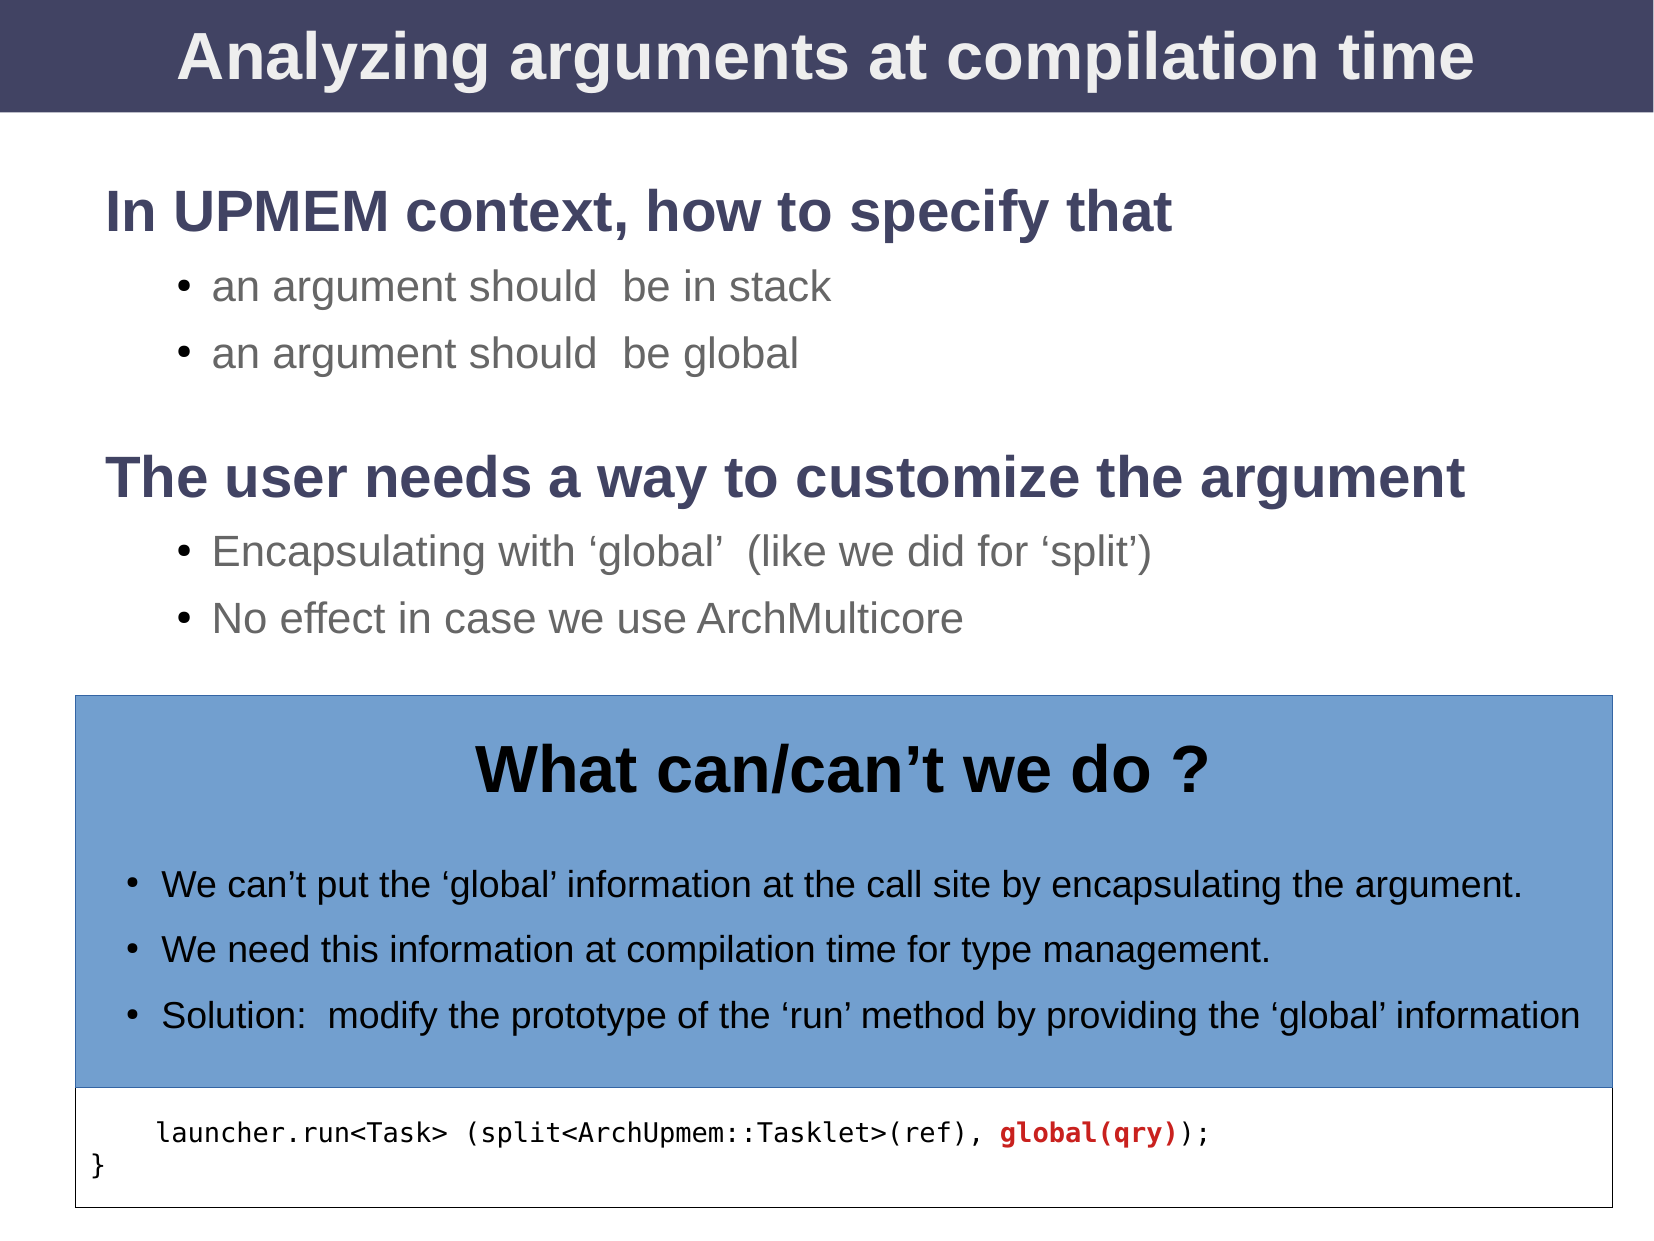

Analyzing arguments at compilation time
In UPMEM context, how to specify that
an argument should be in stack
an argument should be global
The user needs a way to customize the argument
Encapsulating with ‘global’ (like we did for ‘split’)
No effect in case we use ArchMulticore
template<class ARCH>
struct Task
{
 USING(ARCH);
 static auto run (int tuid, const vector<uint32_t>& ref, const vector<uint32_t>& qry) {}
};
int main()
{
 vector<uint32_t> ref, qry; // we suppose that ref and qry will be filled
 Launcher<ArchUpmem> launcher { 4_dpu };
 launcher.run<Task> (split<ArchUpmem::Tasklet>(ref), global(qry));
}
What can/can’t we do ?
We can’t put the ‘global’ information at the call site by encapsulating the argument.
We need this information at compilation time for type management.
Solution: modify the prototype of the ‘run’ method by providing the ‘global’ information